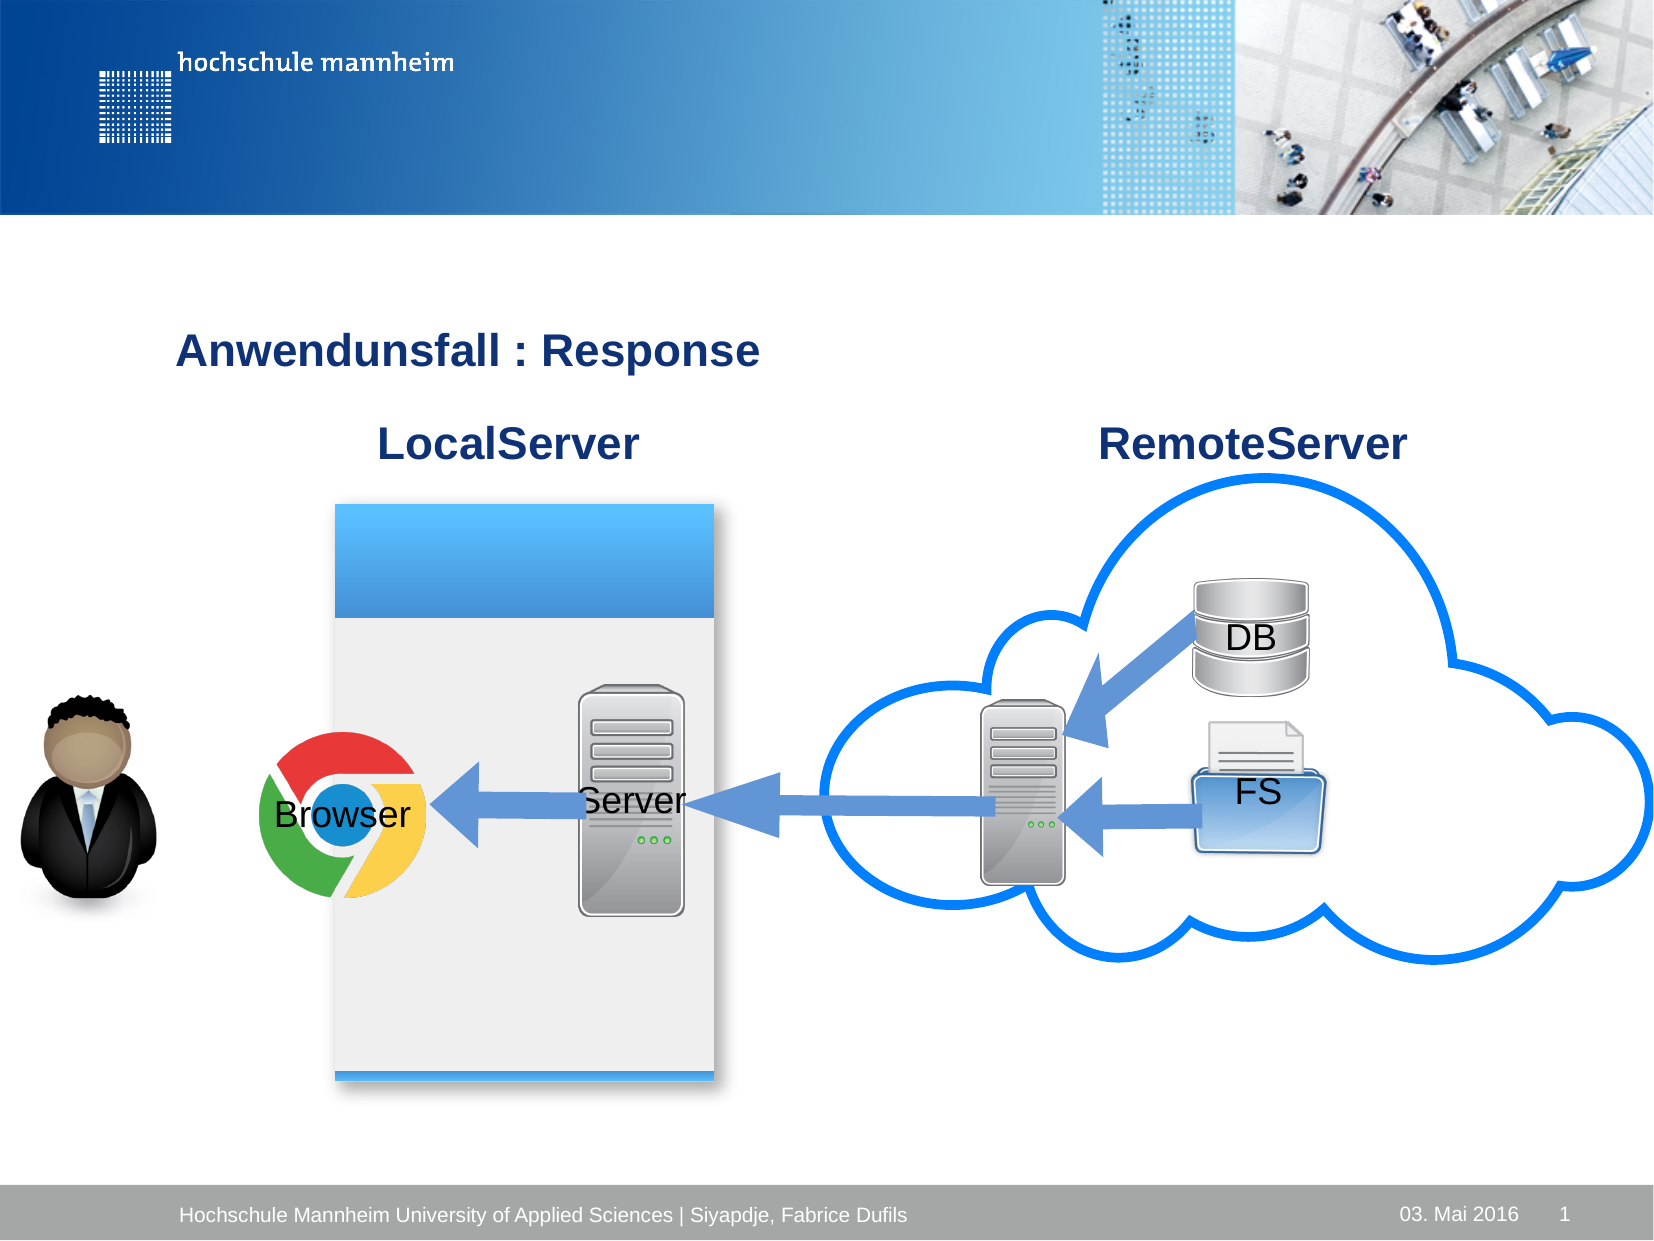

# Anwendunsfall : Response
LocalServer
RemoteServer
DB
Server
FS
Browser
Hochschule Mannheim University of Applied Sciences | Siyapdje, Fabrice Dufils
03. Mai 2016 1